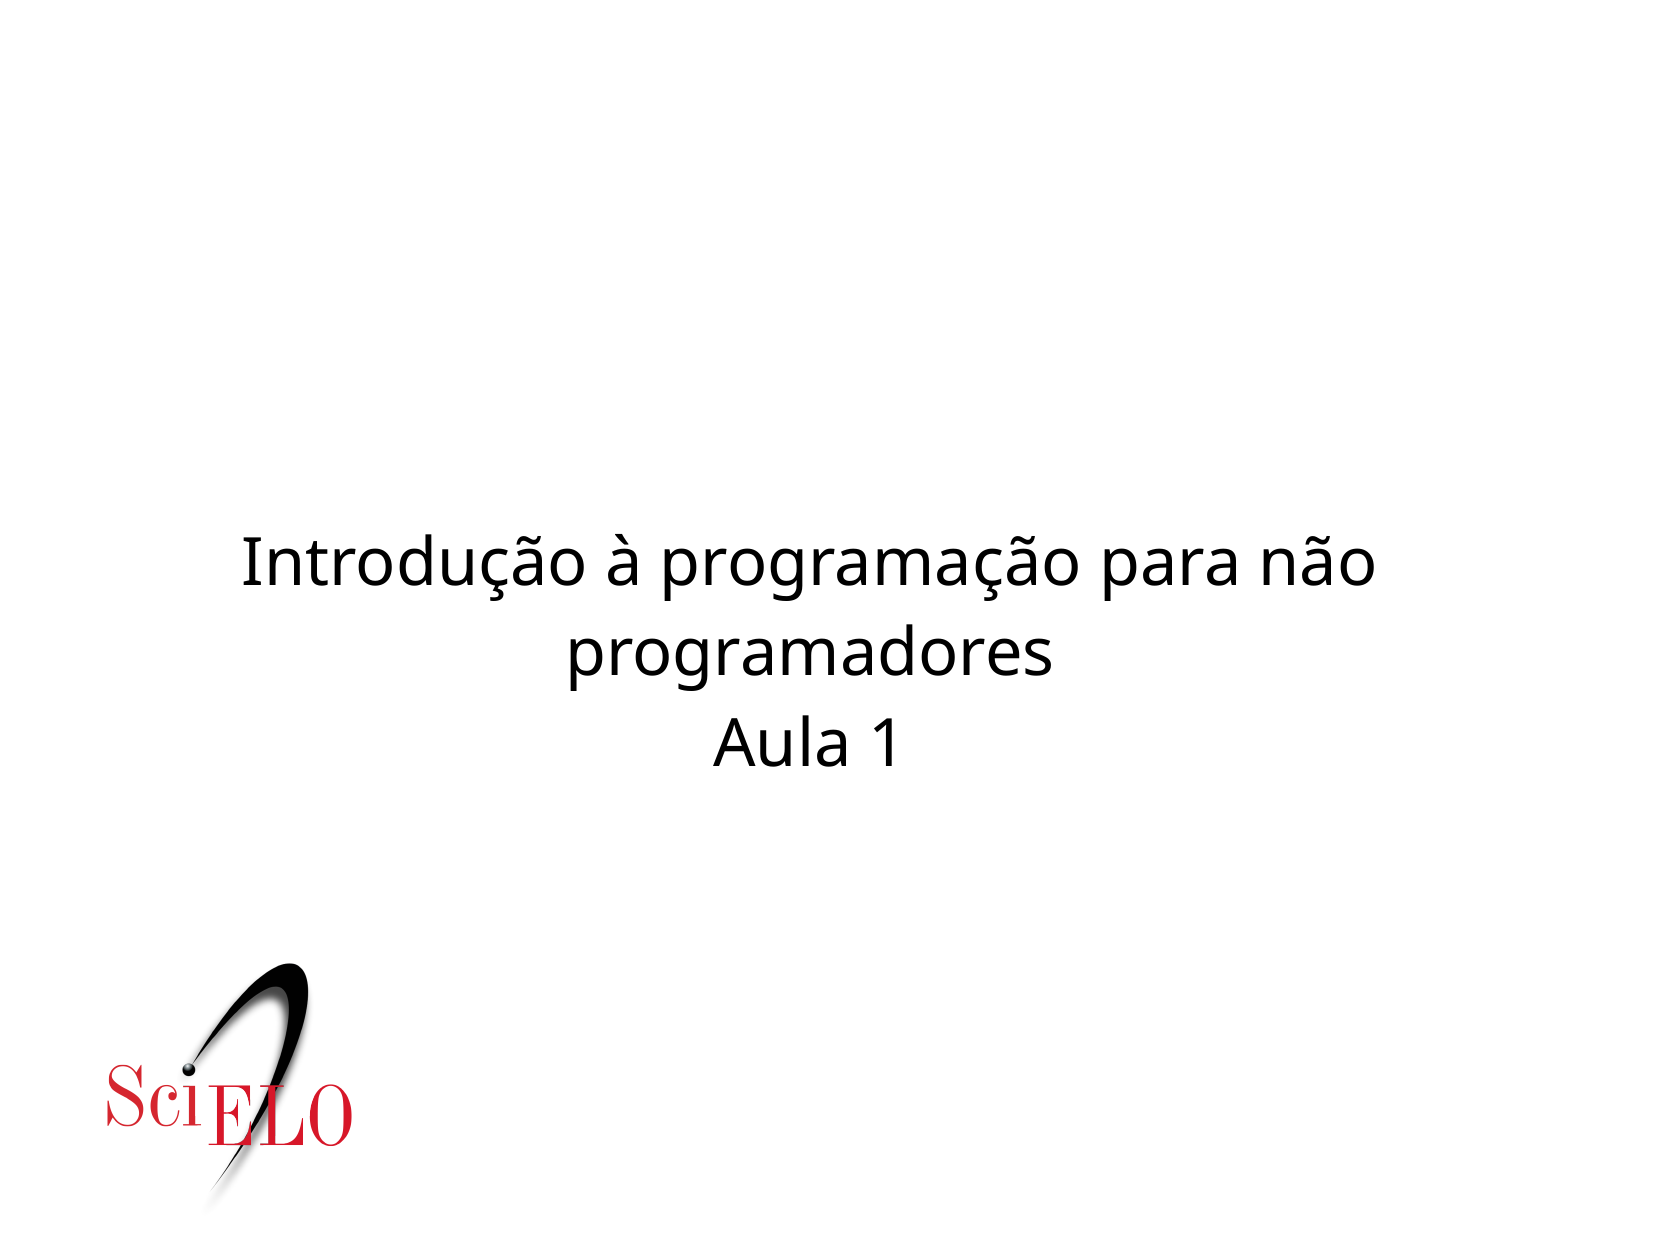

#
Introdução à programação para não programadores
Aula 1